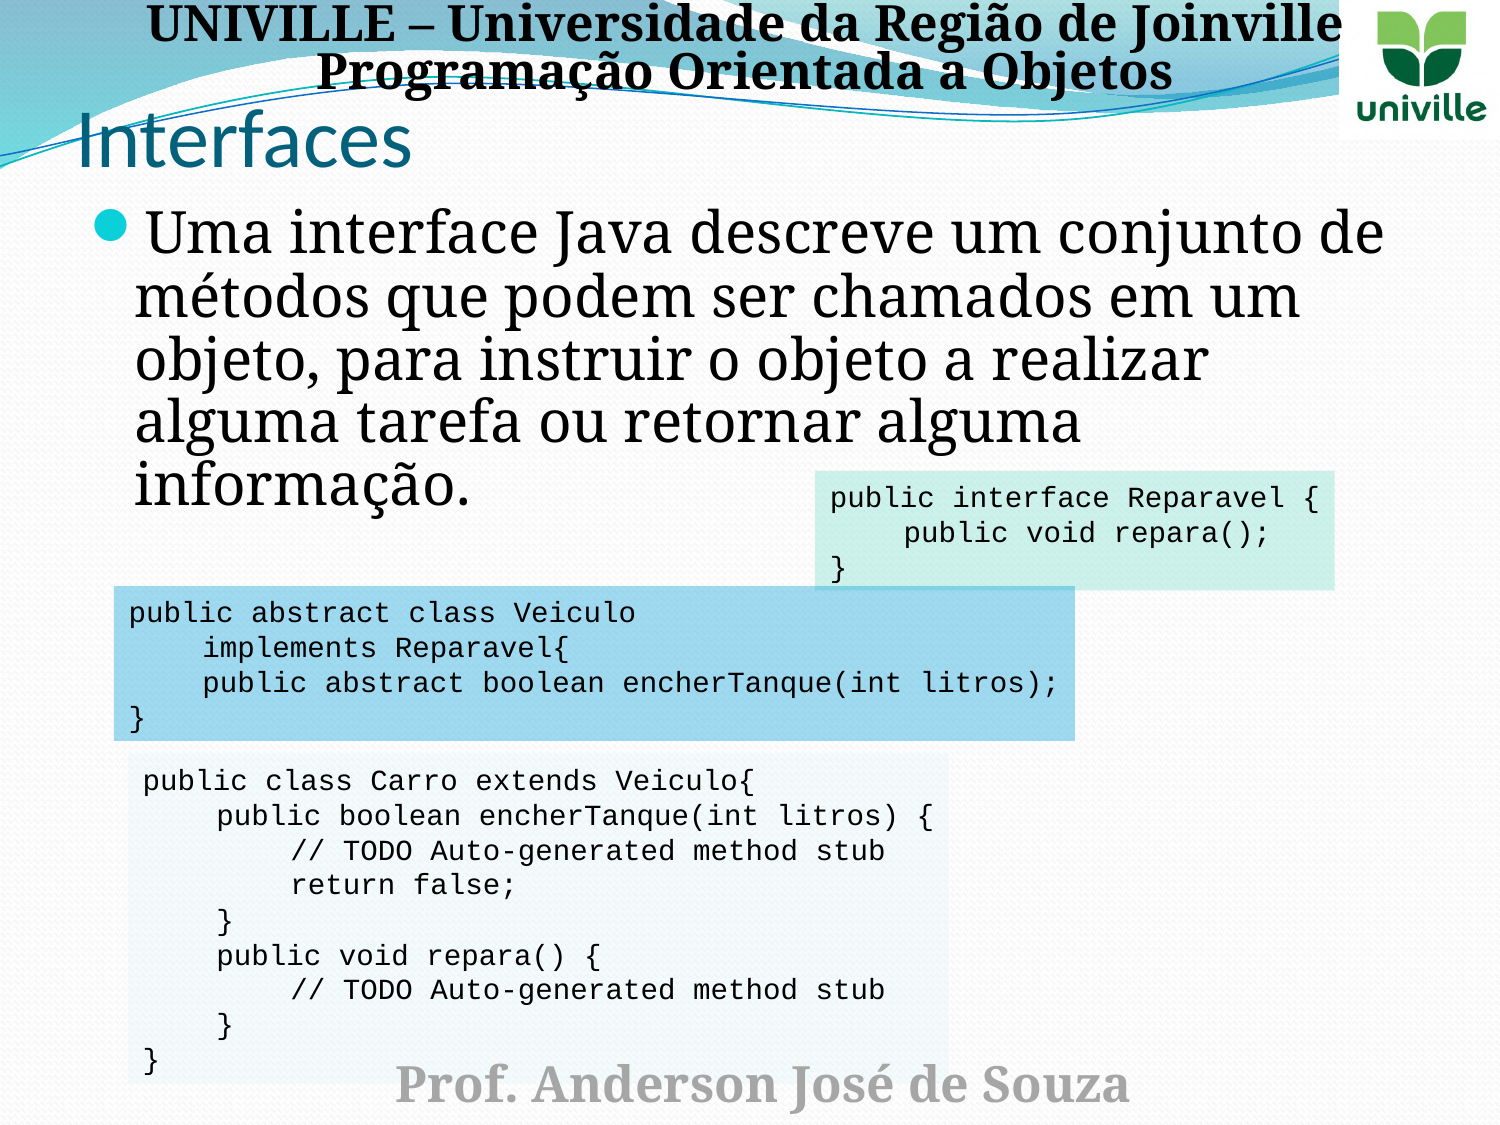

UNIVILLE – Universidade da Região de Joinville
Programação Orientada a Objetos
# Interfaces
Uma interface Java descreve um conjunto de métodos que podem ser chamados em um objeto, para instruir o objeto a realizar alguma tarefa ou retornar alguma informação.
public interface Reparavel {
	public void repara();
}
public abstract class Veiculo
	implements Reparavel{
	public abstract boolean encherTanque(int litros);
}
public class Carro extends Veiculo{
	public boolean encherTanque(int litros) {
		// TODO Auto-generated method stub
		return false;
	}
	public void repara() {
		// TODO Auto-generated method stub
	}
}
Prof. Anderson José de Souza